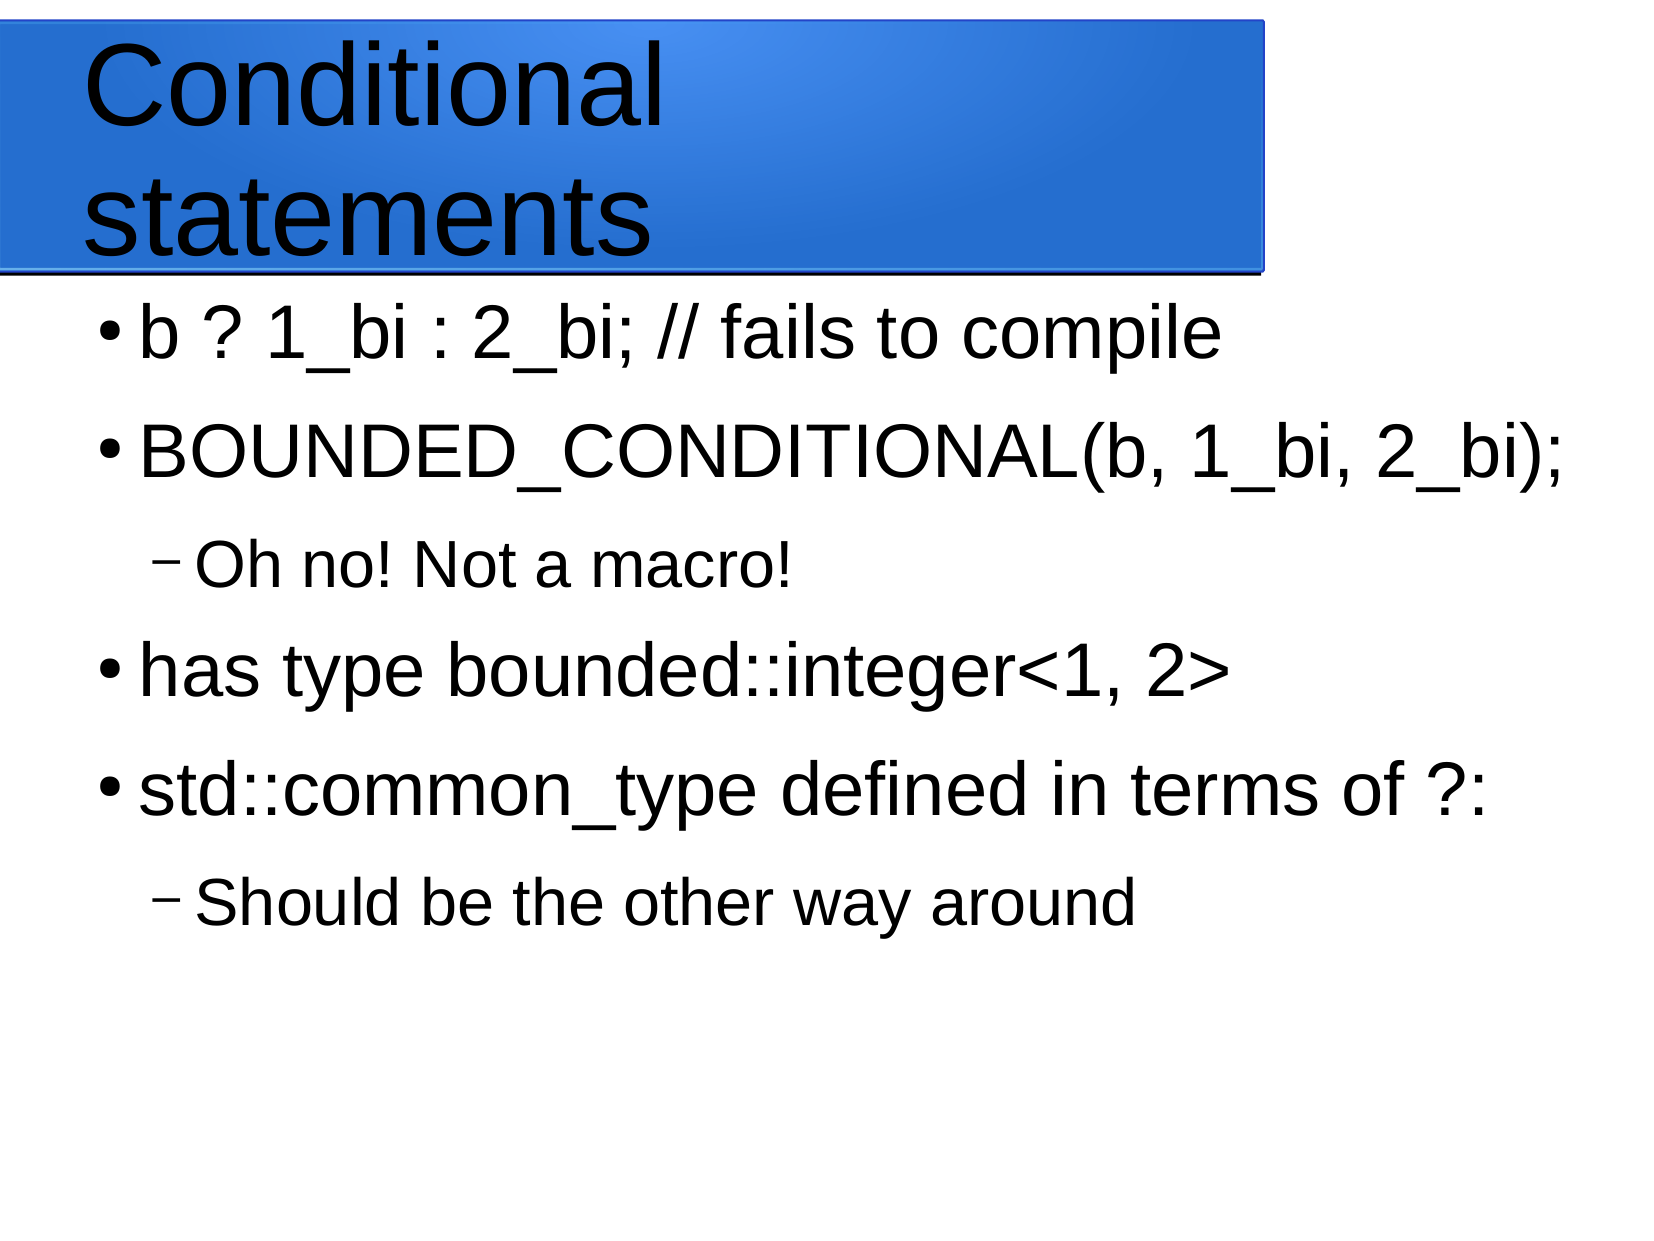

# Conditional statements
b ? 1_bi : 2_bi; // fails to compile
BOUNDED_CONDITIONAL(b, 1_bi, 2_bi);
Oh no! Not a macro!
has type bounded::integer<1, 2>
std::common_type defined in terms of ?:
Should be the other way around